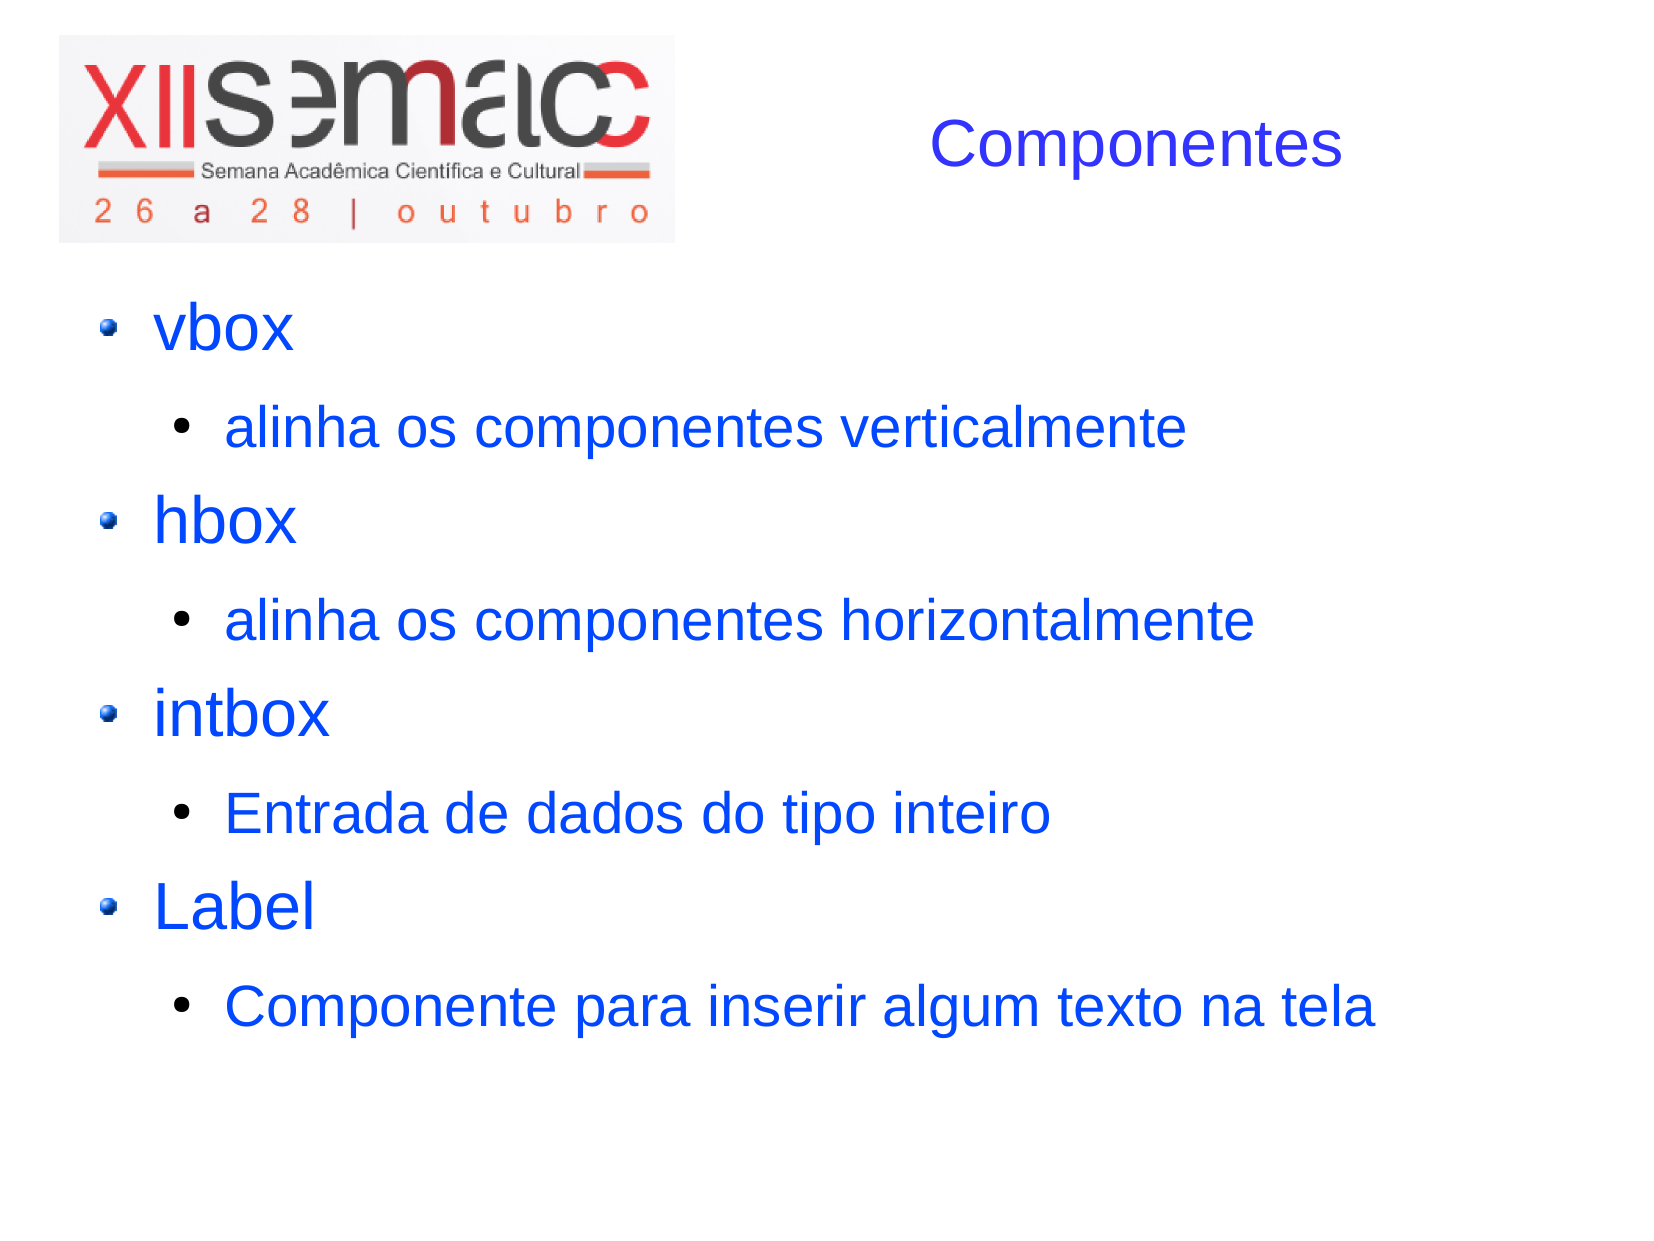

# Componentes
vbox
alinha os componentes verticalmente
hbox
alinha os componentes horizontalmente
intbox
Entrada de dados do tipo inteiro
Label
Componente para inserir algum texto na tela